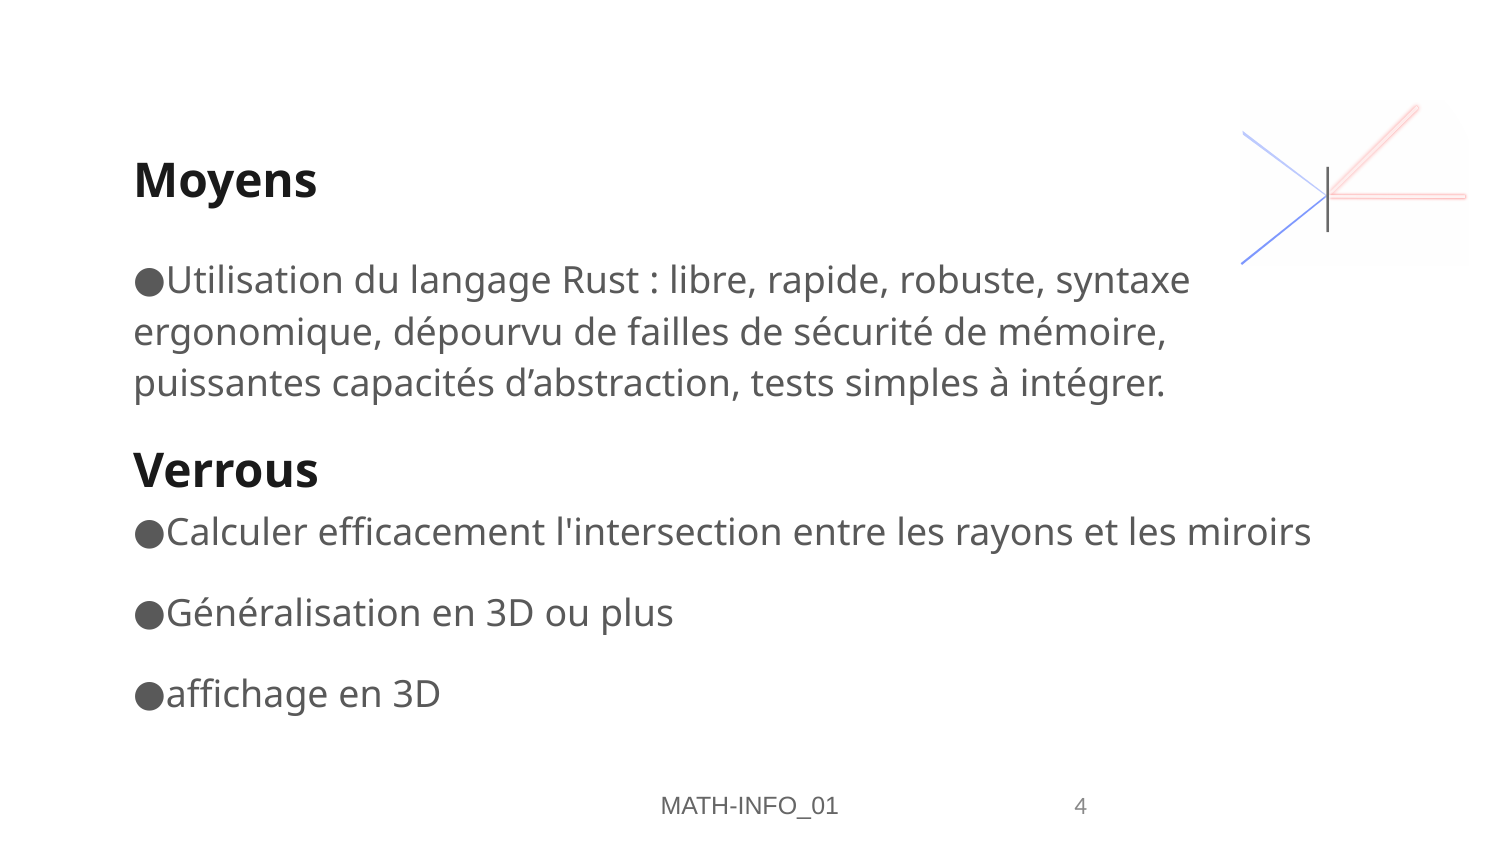

# Moyens
Utilisation du langage Rust : libre, rapide, robuste, syntaxe ergonomique, dépourvu de failles de sécurité de mémoire, puissantes capacités d’abstraction, tests simples à intégrer.
Verrous
Calculer efficacement l'intersection entre les rayons et les miroirs
Généralisation en 3D ou plus
affichage en 3D
MATH-INFO_01